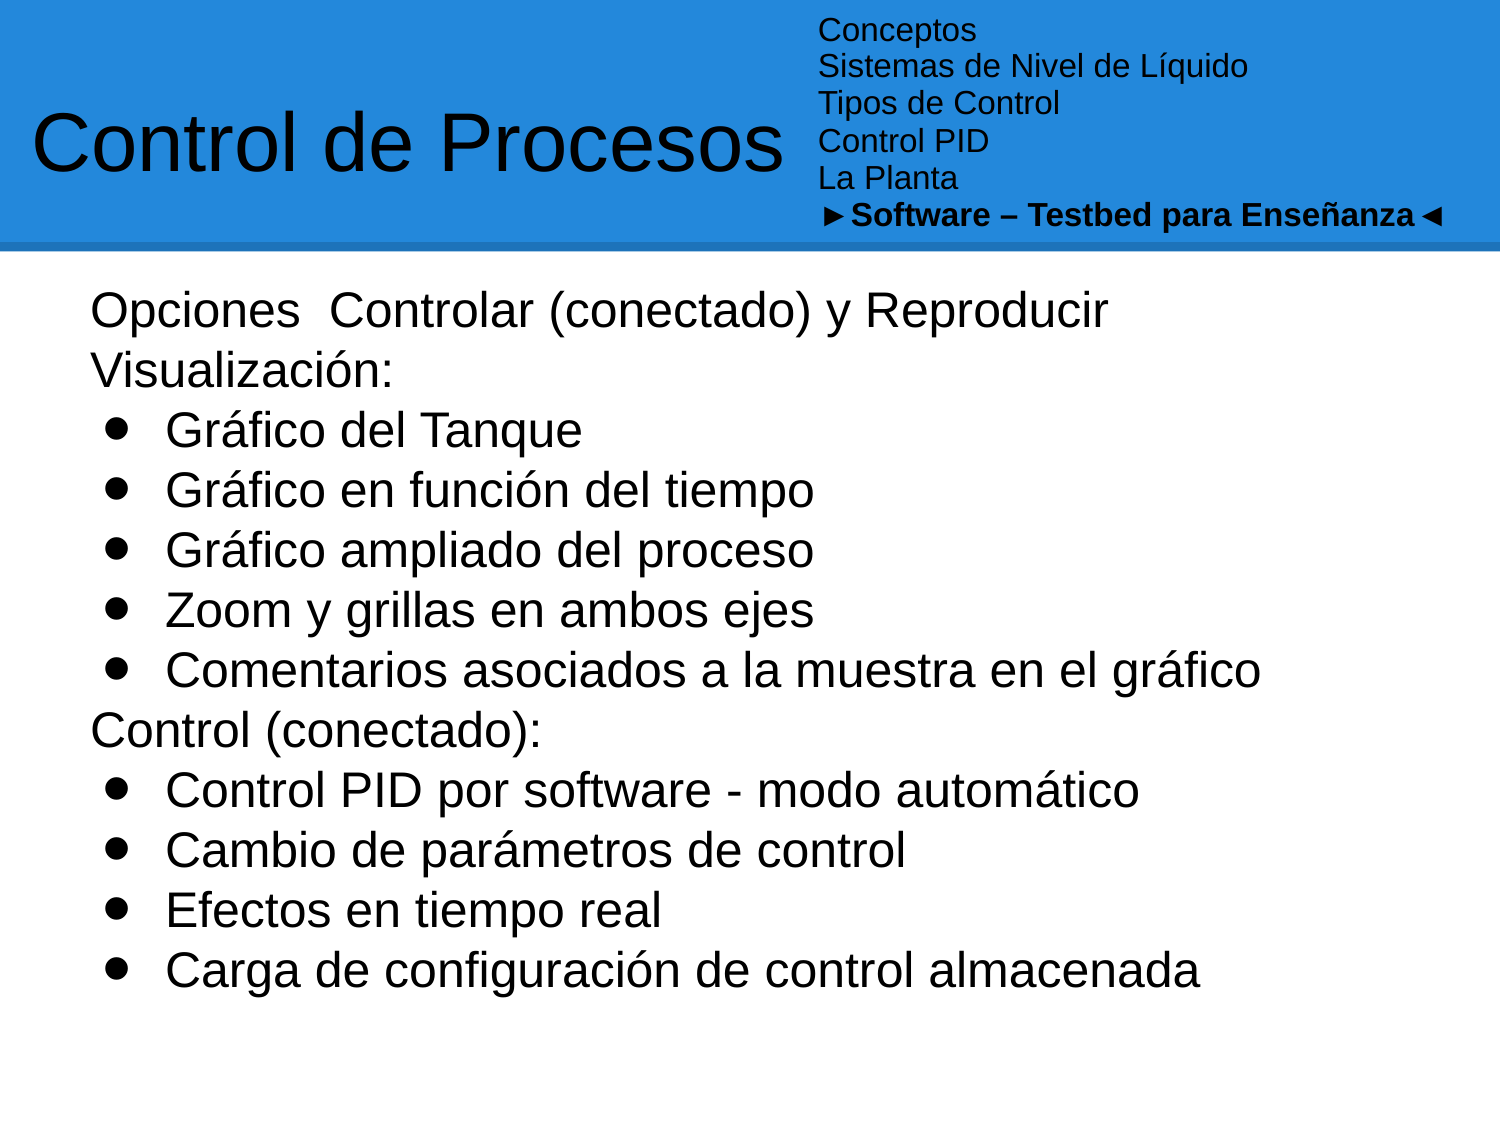

Conceptos
Sistemas de Nivel de Líquido
Tipos de Control
Control PID
La Planta
►Software – Testbed para Enseñanza◄
Control de Procesos
# Opciones Controlar (conectado) y Reproducir
Visualización:
Gráfico del Tanque
Gráfico en función del tiempo
Gráfico ampliado del proceso
Zoom y grillas en ambos ejes
Comentarios asociados a la muestra en el gráfico
Control (conectado):
Control PID por software - modo automático
Cambio de parámetros de control
Efectos en tiempo real
Carga de configuración de control almacenada